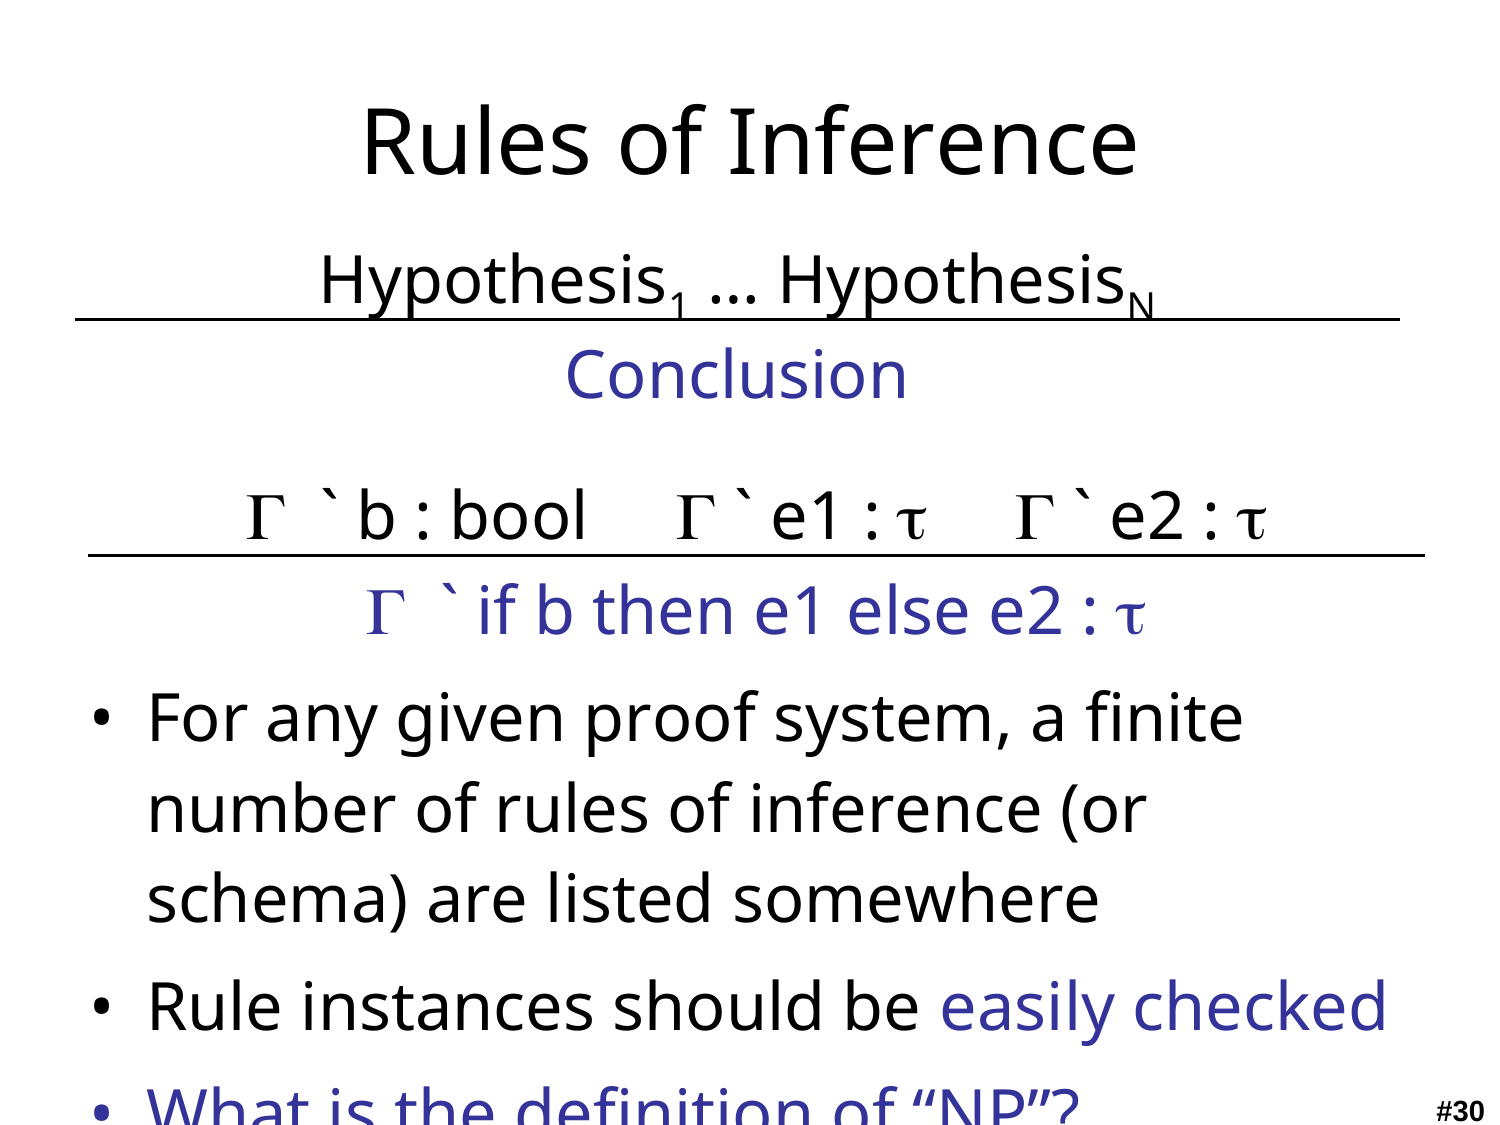

# Rules of Inference
Hypothesis1 … HypothesisN
Conclusion
` b : bool  ` e1 :   ` e2 : 
` if b then e1 else e2 : 
For any given proof system, a finite number of rules of inference (or schema) are listed somewhere
Rule instances should be easily checked
What is the definition of “NP”?
30